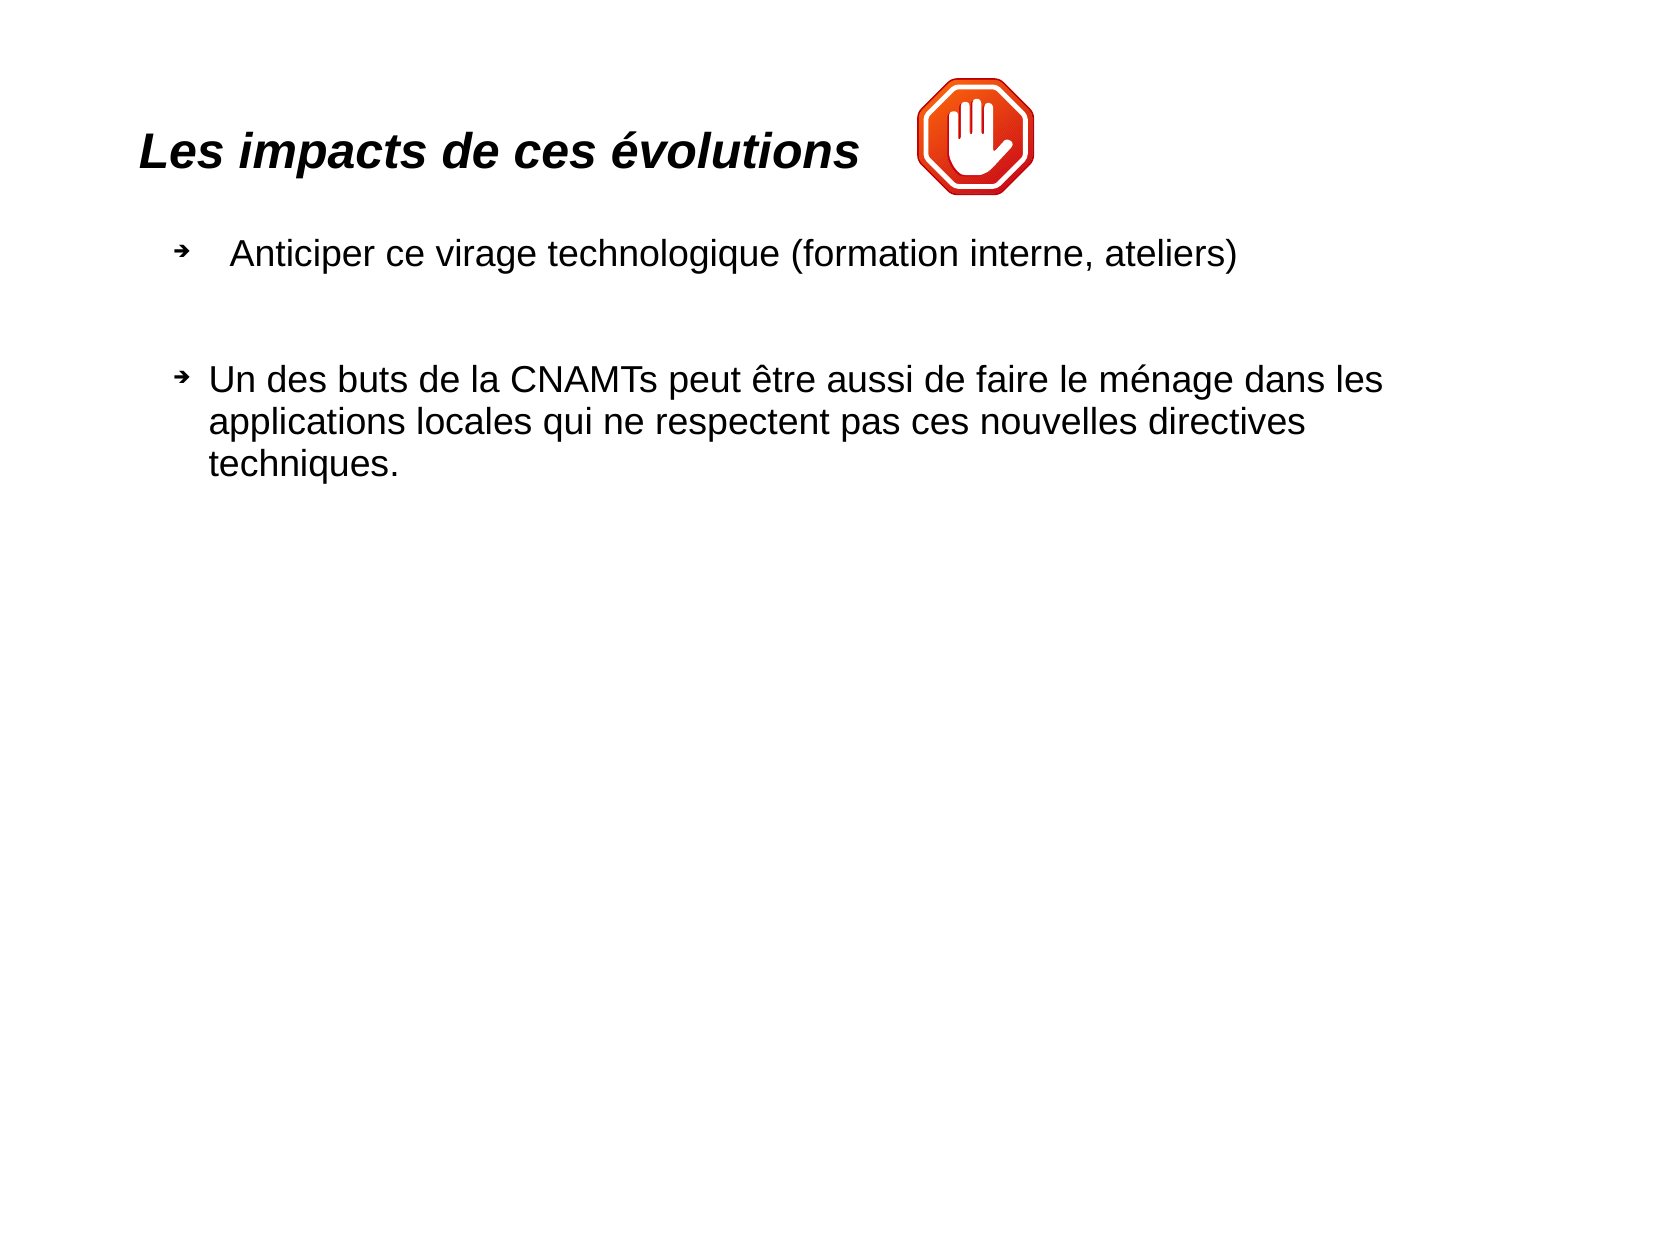

Les impacts de ces évolutions
 Anticiper ce virage technologique (formation interne, ateliers)
Un des buts de la CNAMTs peut être aussi de faire le ménage dans les applications locales qui ne respectent pas ces nouvelles directives techniques.